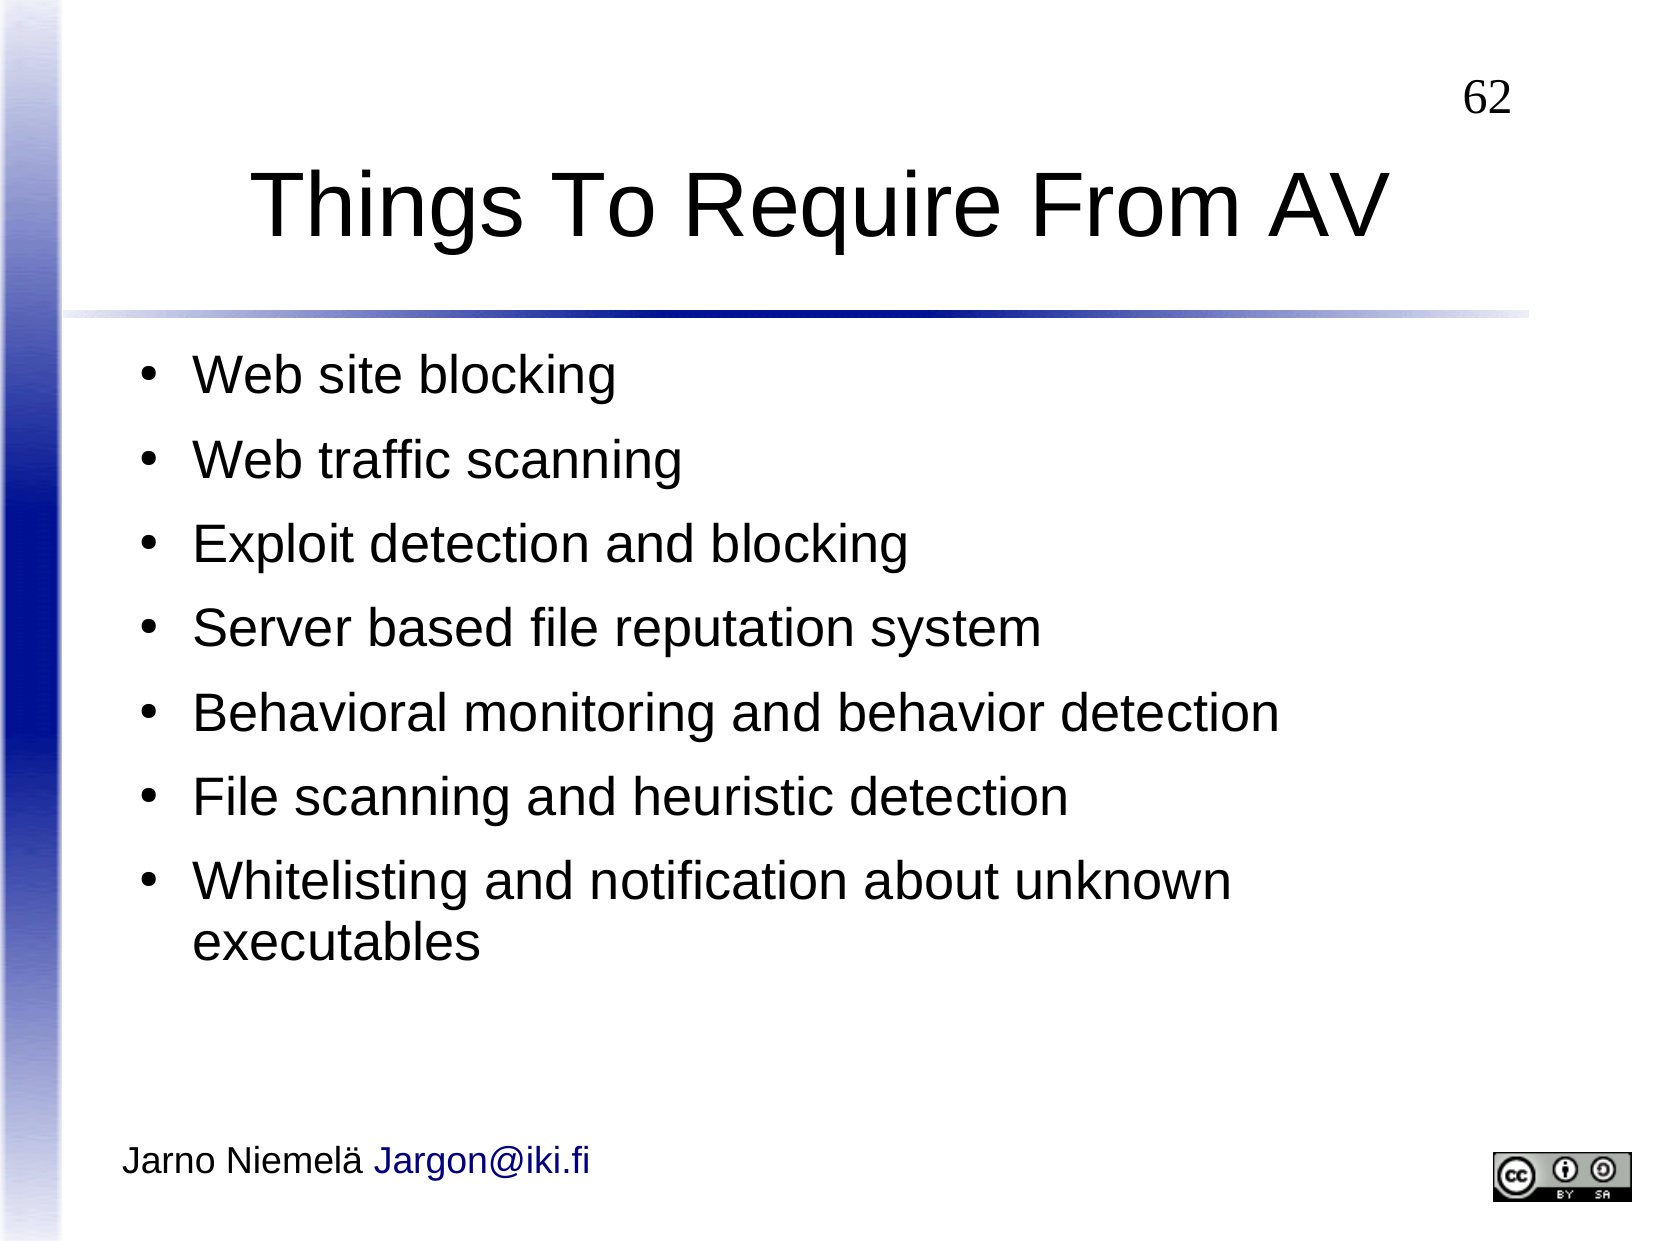

# Things To Require From AV
Web site blocking
Web traffic scanning
Exploit detection and blocking
Server based file reputation system
Behavioral monitoring and behavior detection
File scanning and heuristic detection
Whitelisting and notification about unknown executables